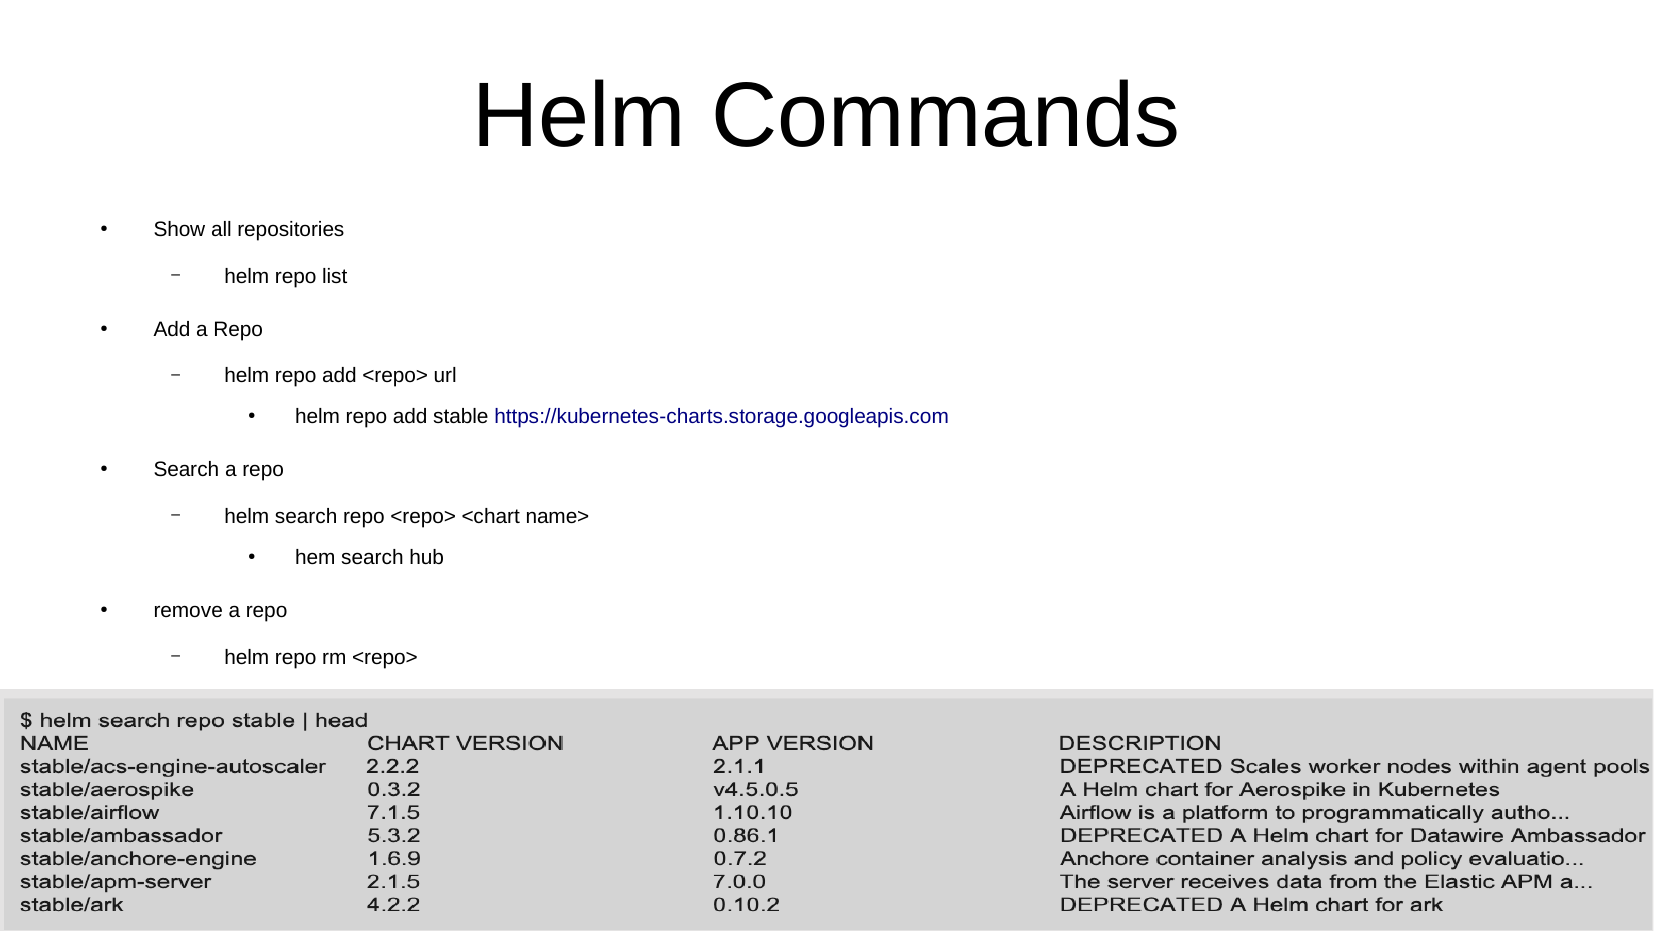

# Helm Commands
Show all repositories
helm repo list
Add a Repo
helm repo add <repo> url
helm repo add stable https://kubernetes-charts.storage.googleapis.com
Search a repo
helm search repo <repo> <chart name>
hem search hub
remove a repo
helm repo rm <repo>